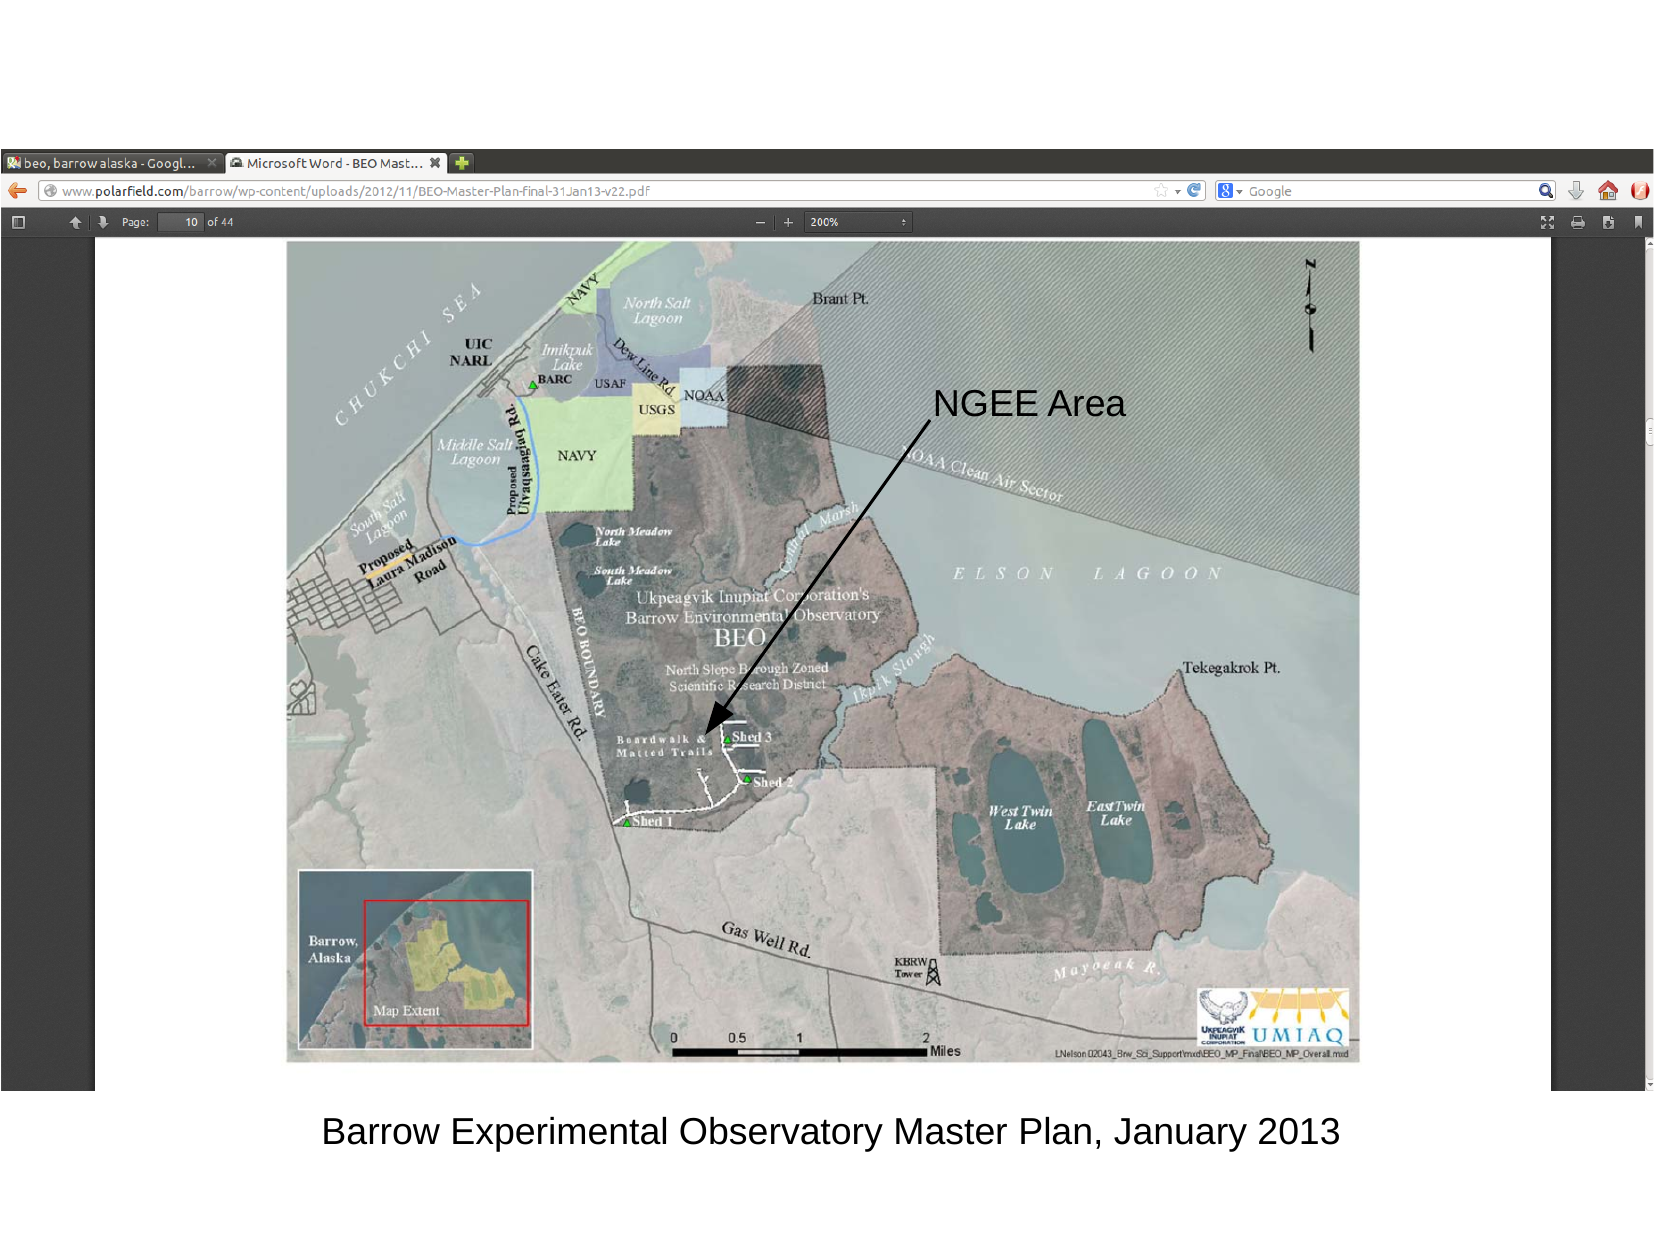

NGEE Area
Barrow Experimental Observatory Master Plan, January 2013